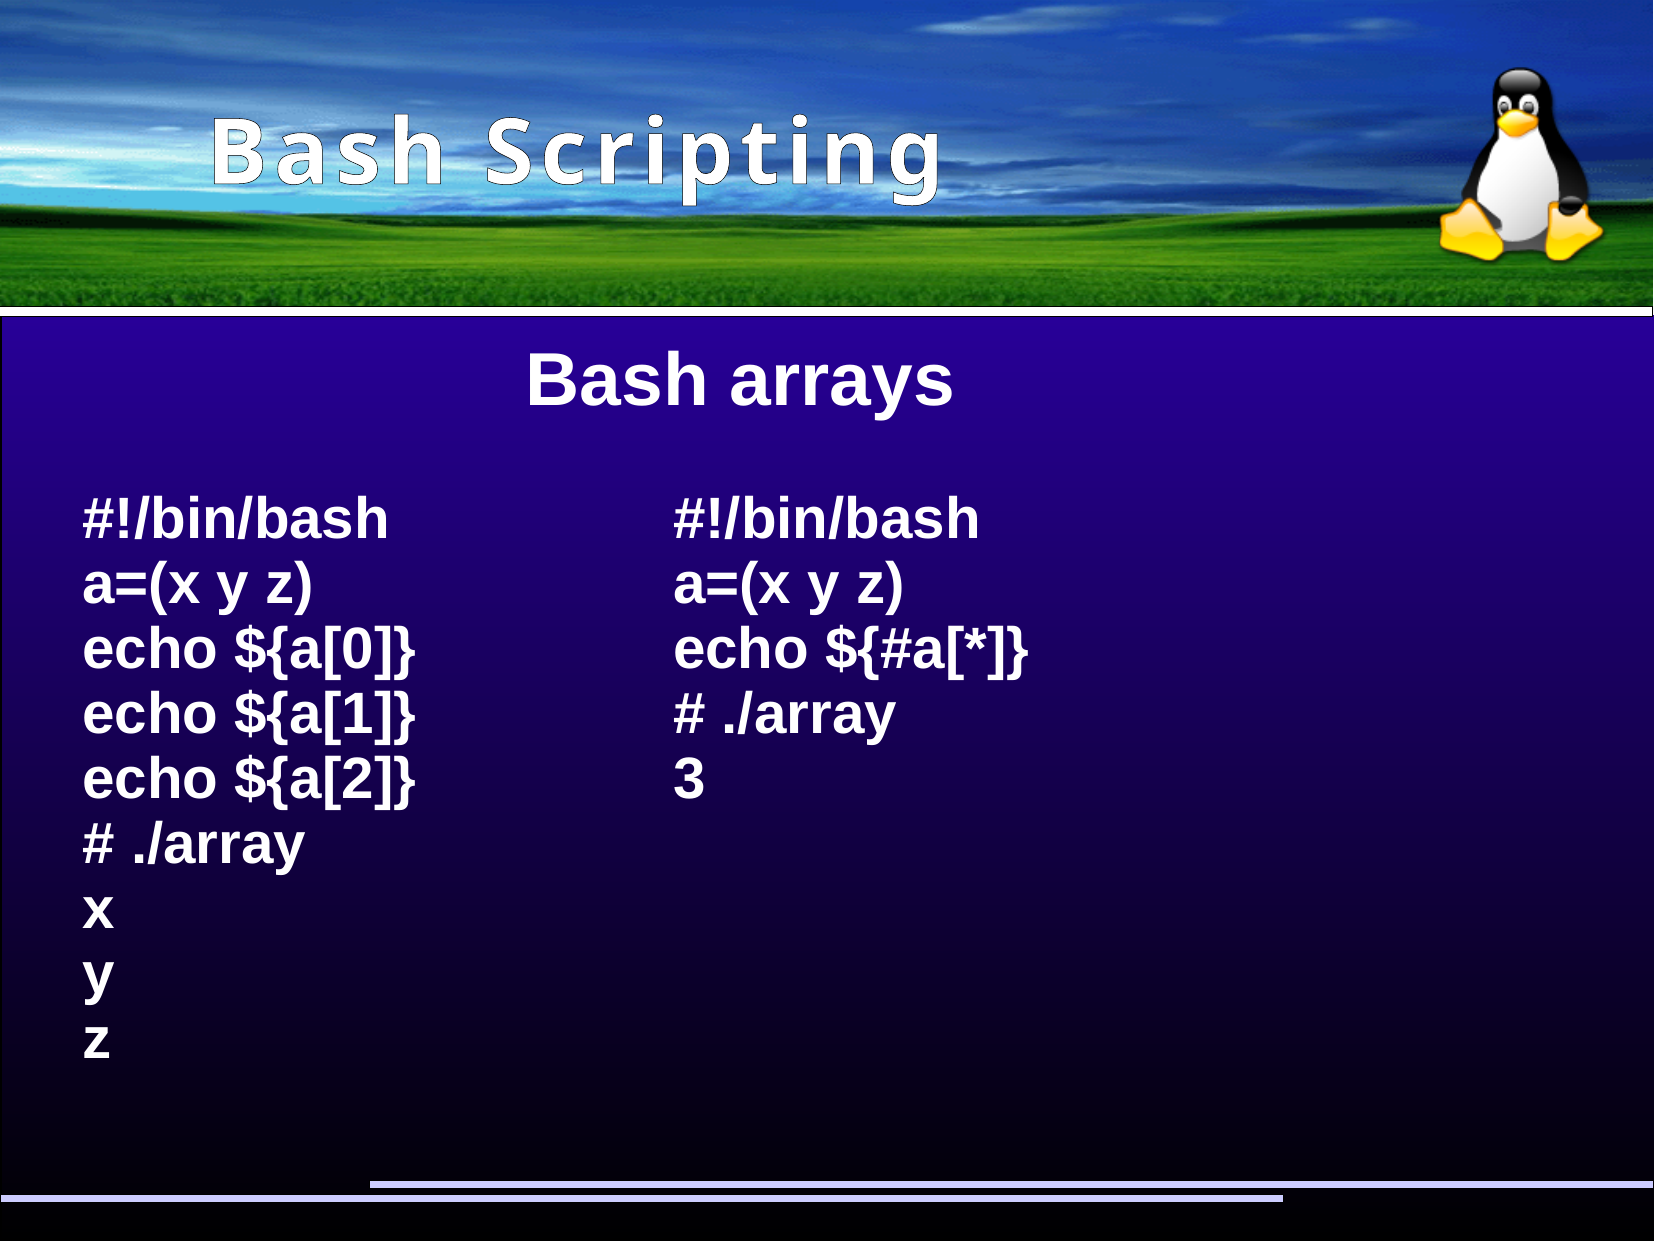

# Bash Scripting
							Bash arrays
	#!/bin/bash				#!/bin/bash
	a=(x y z)					a=(x y z)
	echo ${a[0]}				echo ${#a[*]}
	echo ${a[1]}				# ./array
	echo ${a[2]}				3
	# ./array
	x
	y
	z